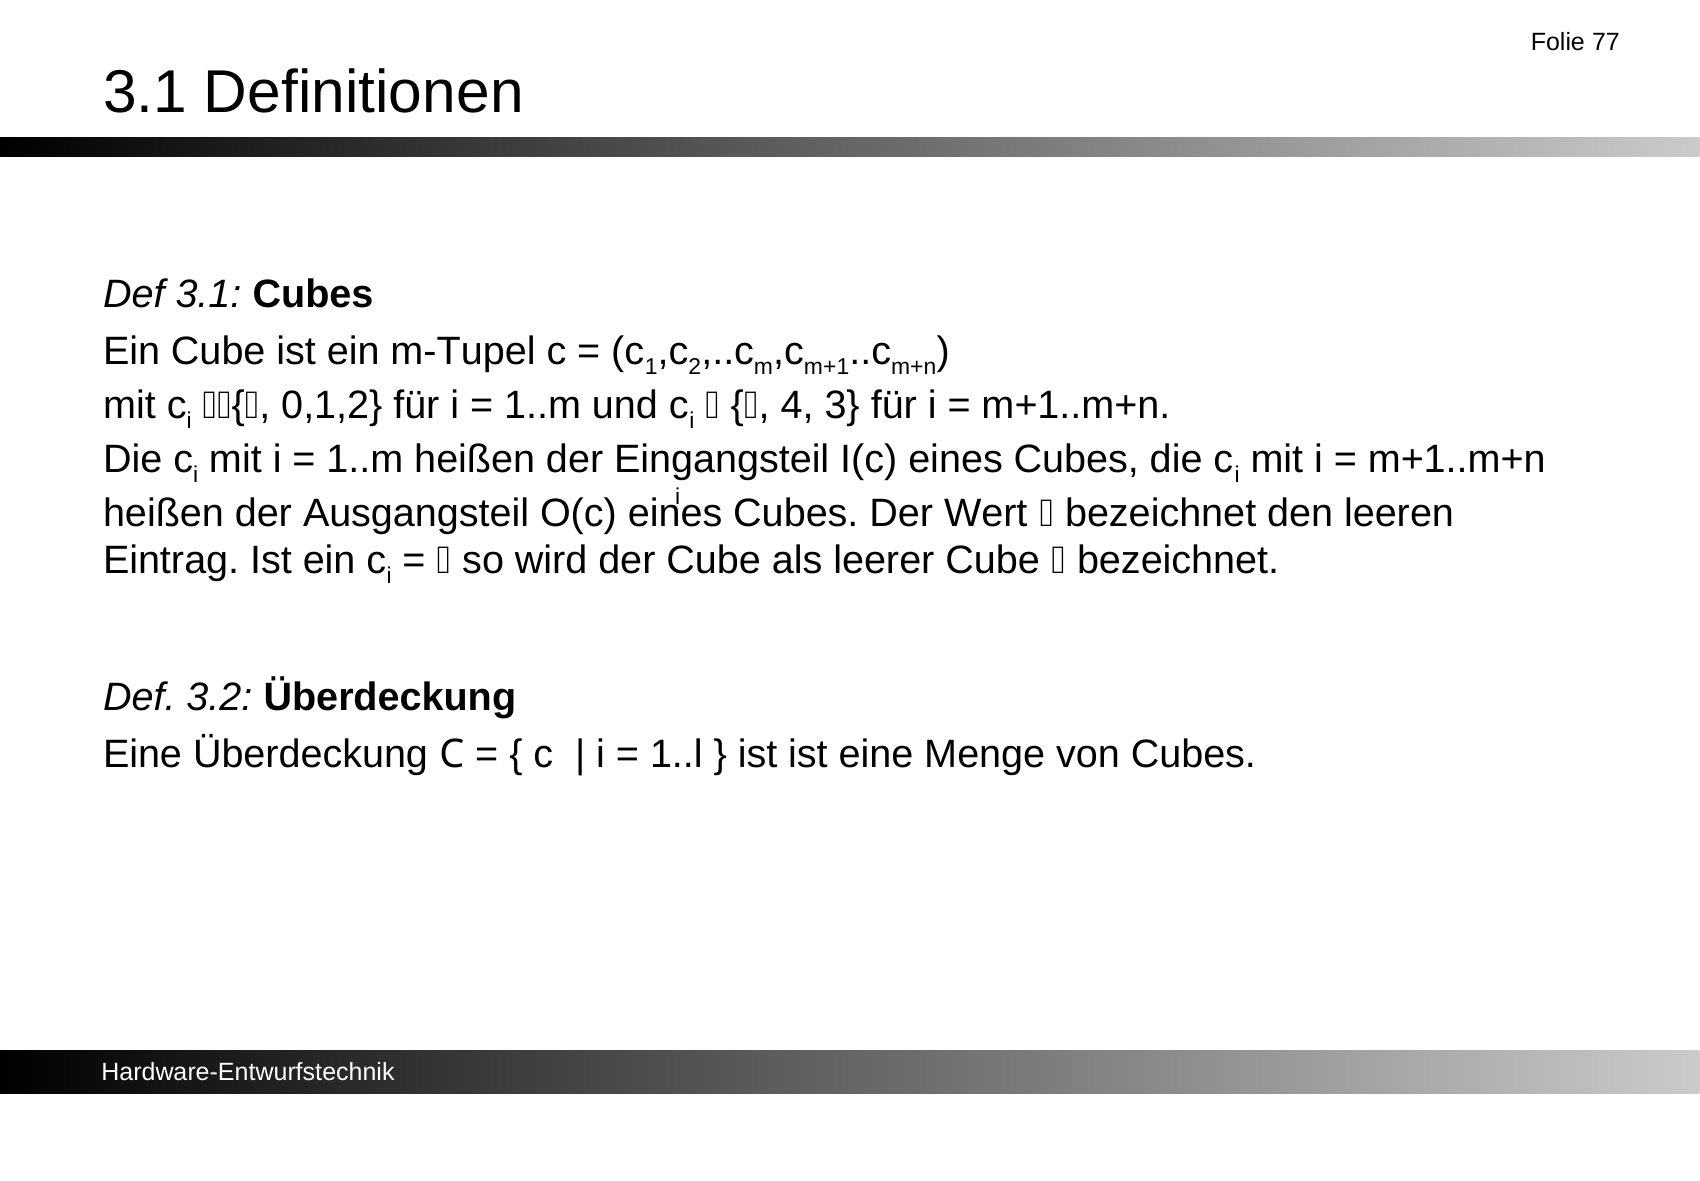

# 3.1 Definitionen
Def 3.1: Cubes
Ein Cube ist ein m-Tupel c = (c1,c2,..cm,cm+1..cm+n)
mit ci {, 0,1,2} für i = 1..m und ci  {, 4, 3} für i = m+1..m+n.
Die ci mit i = 1..m heißen der Eingangsteil I(c) eines Cubes, die ci mit i = m+1..m+n heißen der Ausgangsteil O(c) eines Cubes. Der Wert  bezeichnet den leeren Eintrag. Ist ein ci =  so wird der Cube als leerer Cube  bezeichnet.
Def. 3.2: Überdeckung
Eine Überdeckung C = { c | i = 1..l } ist ist eine Menge von Cubes.
i